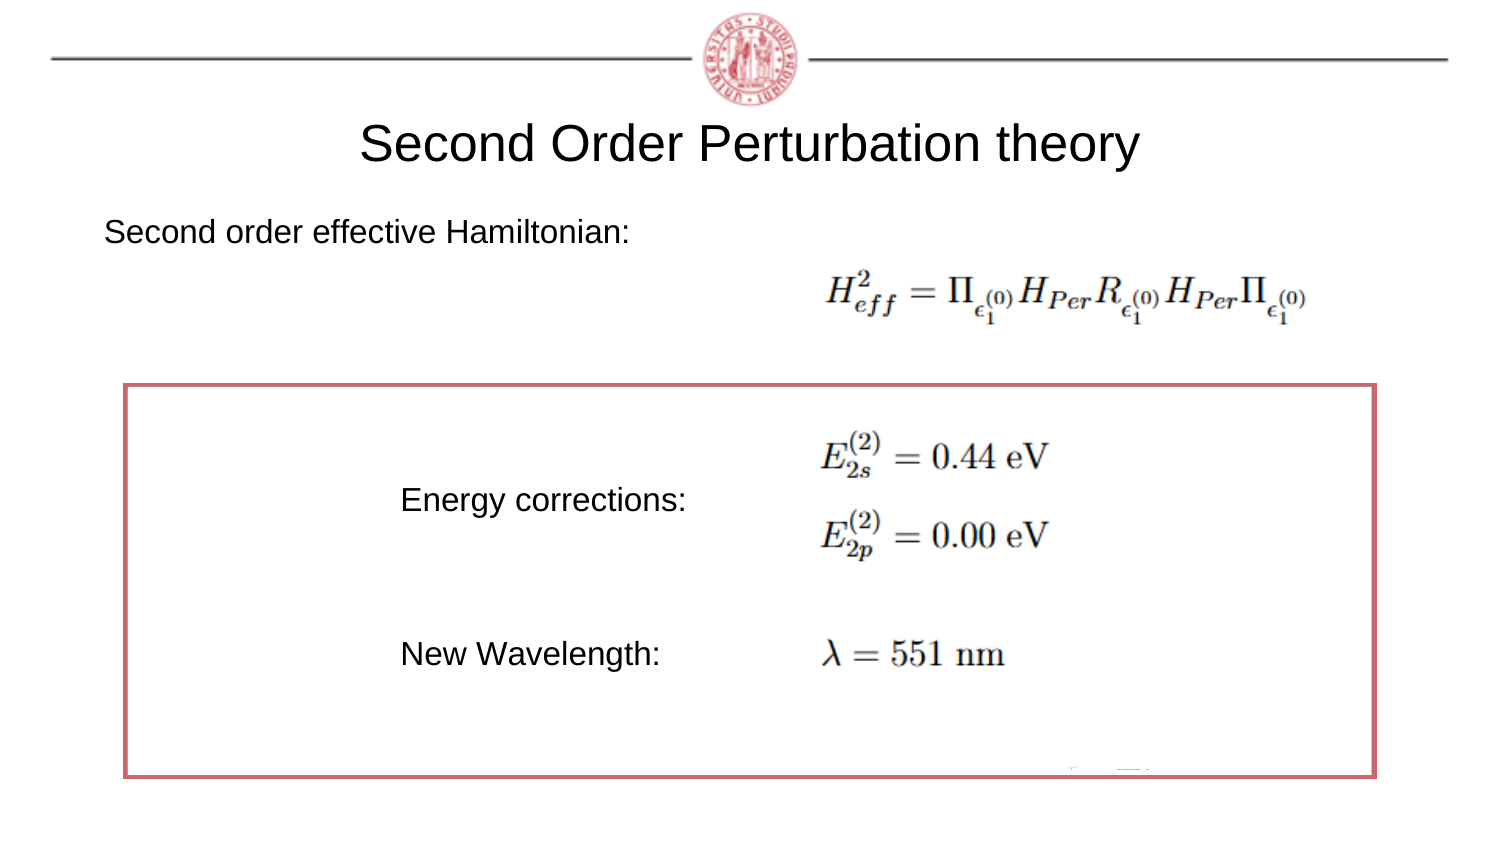

Second Order Perturbation theory
# Second order effective Hamiltonian:
Energy corrections:
New Wavelength: